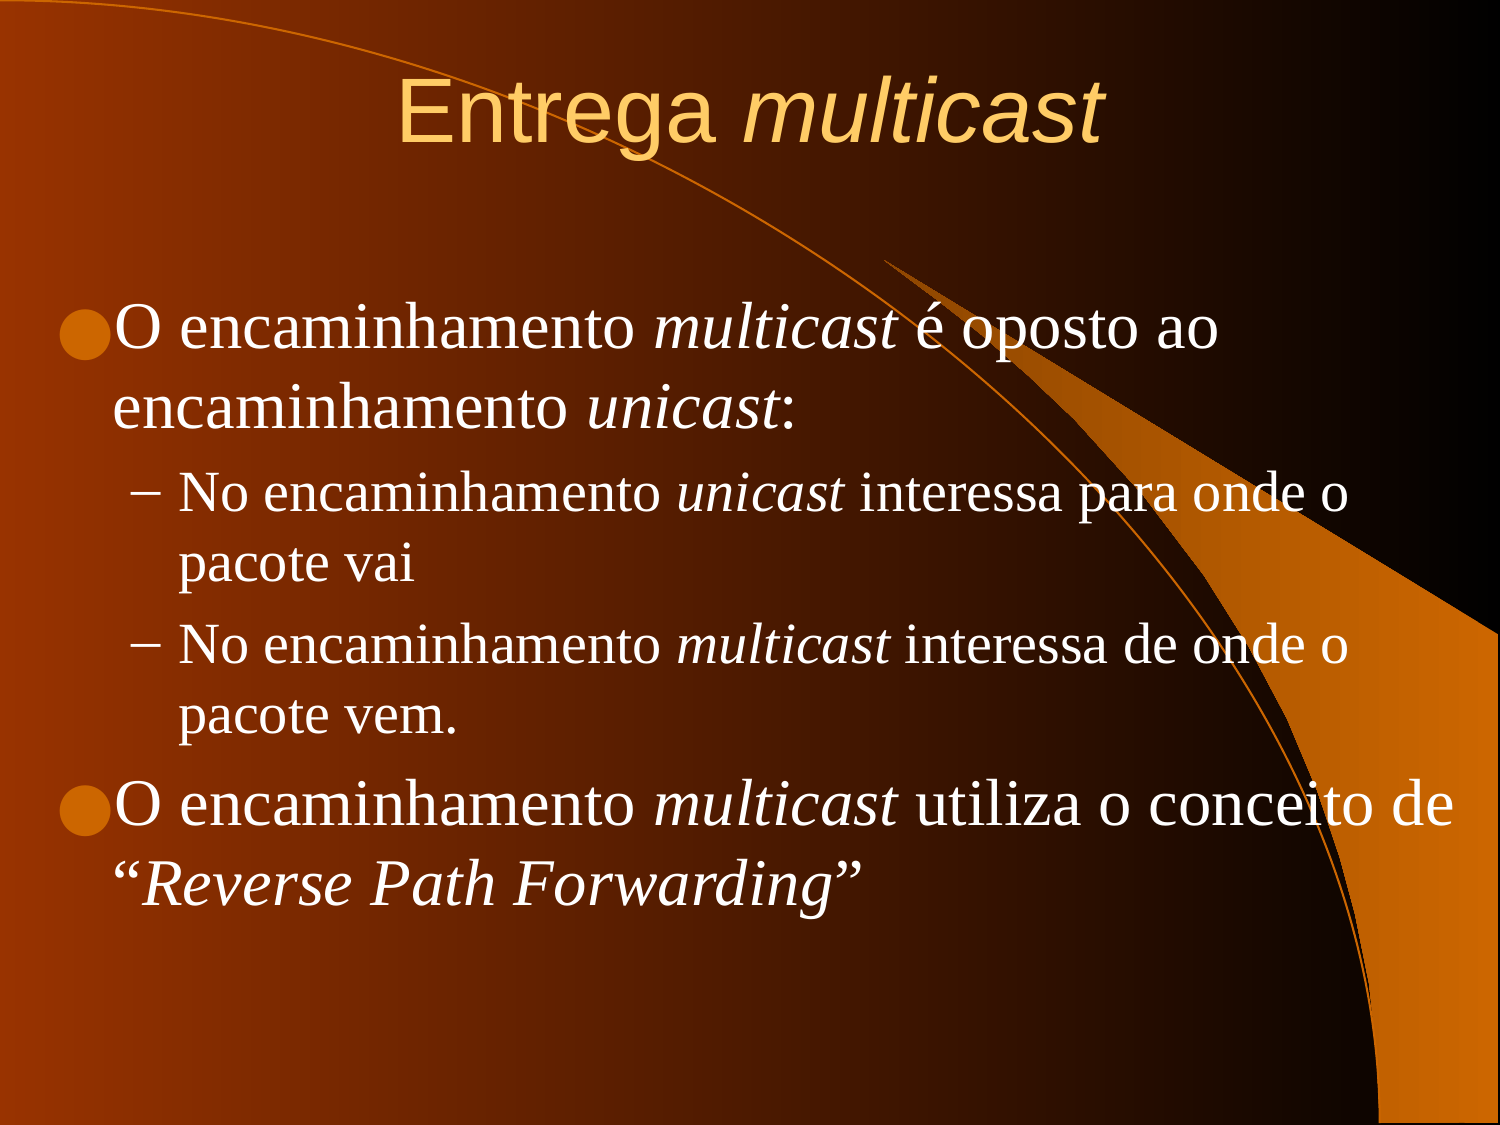

# Entrega multicast
O encaminhamento multicast é oposto ao encaminhamento unicast:
No encaminhamento unicast interessa para onde o pacote vai
No encaminhamento multicast interessa de onde o pacote vem.
O encaminhamento multicast utiliza o conceito de “Reverse Path Forwarding”